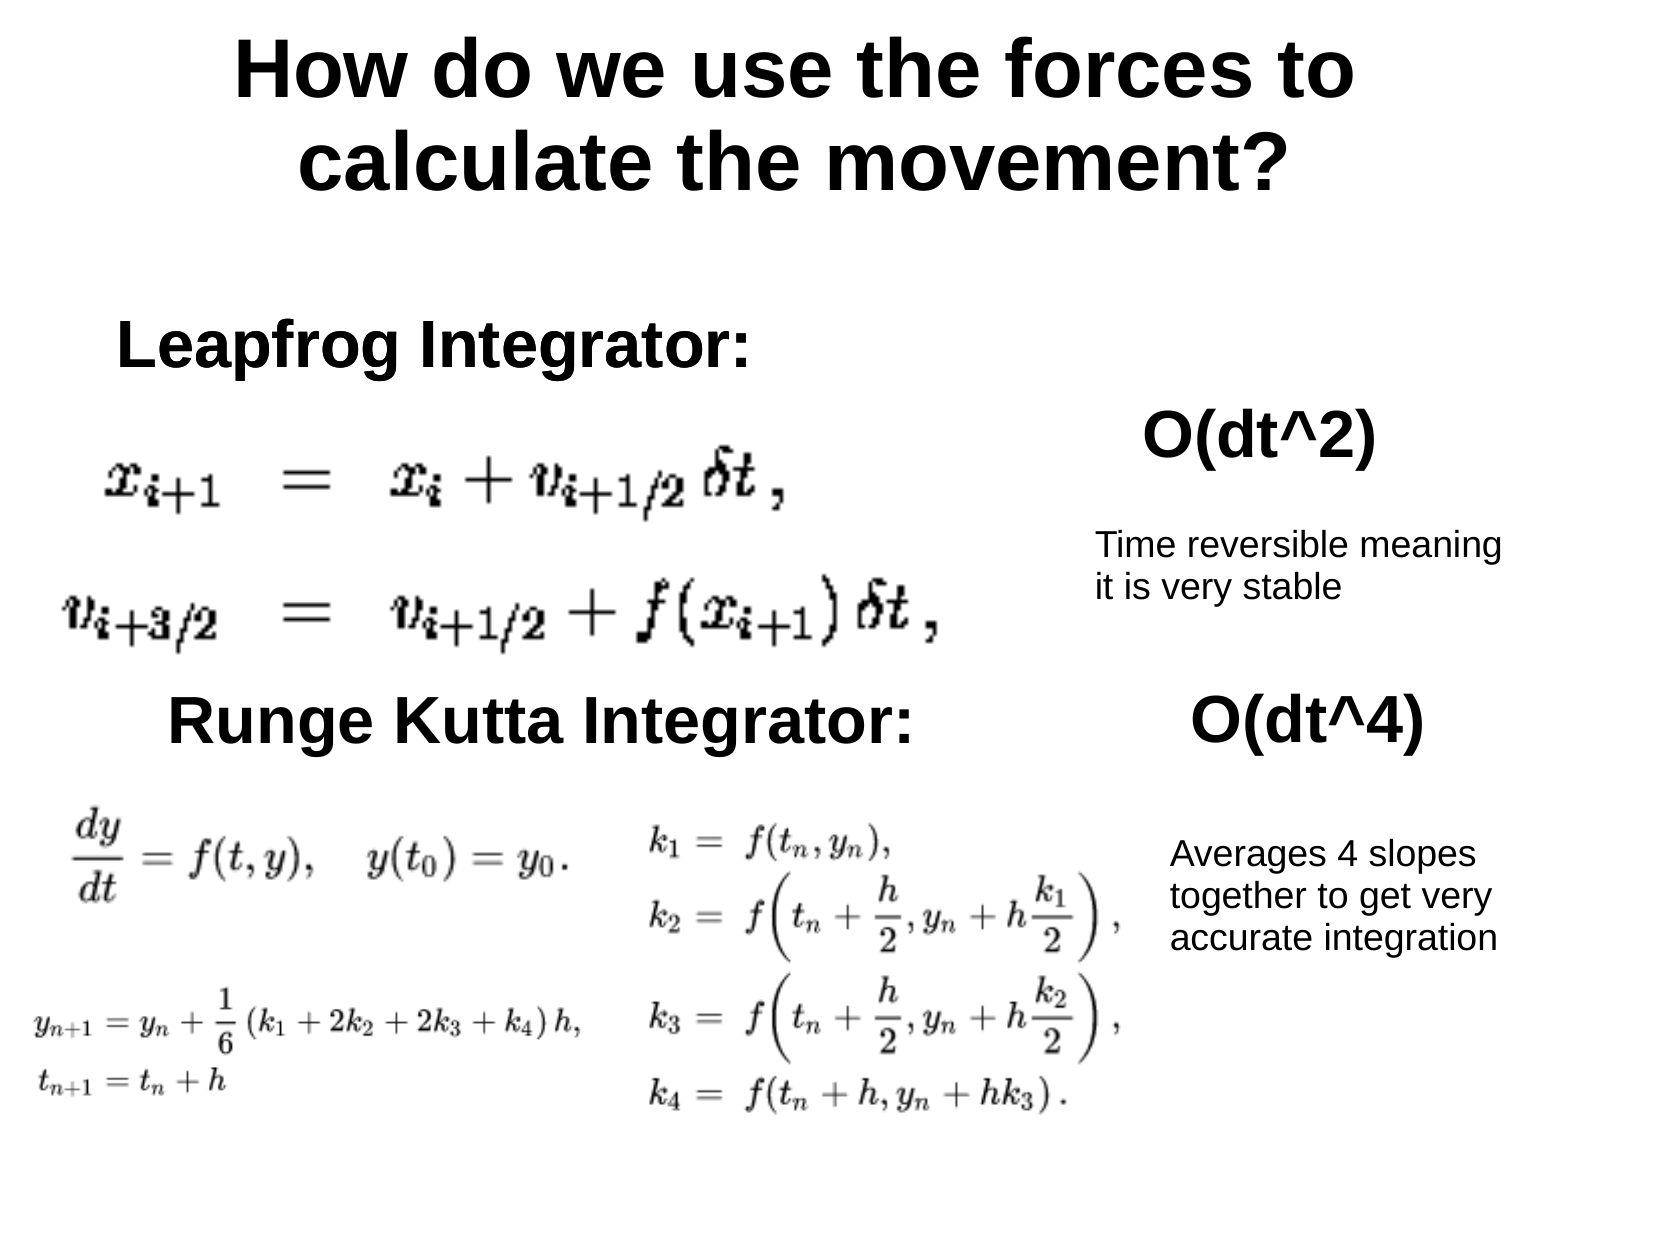

How do we use the forces to calculate the movement?
Leapfrog Integrator:
Leapfrog Integrator:
O(dt^2)
Time reversible meaning it is very stable
O(dt^4)
 Runge Kutta Integrator:
Averages 4 slopes together to get very accurate integration